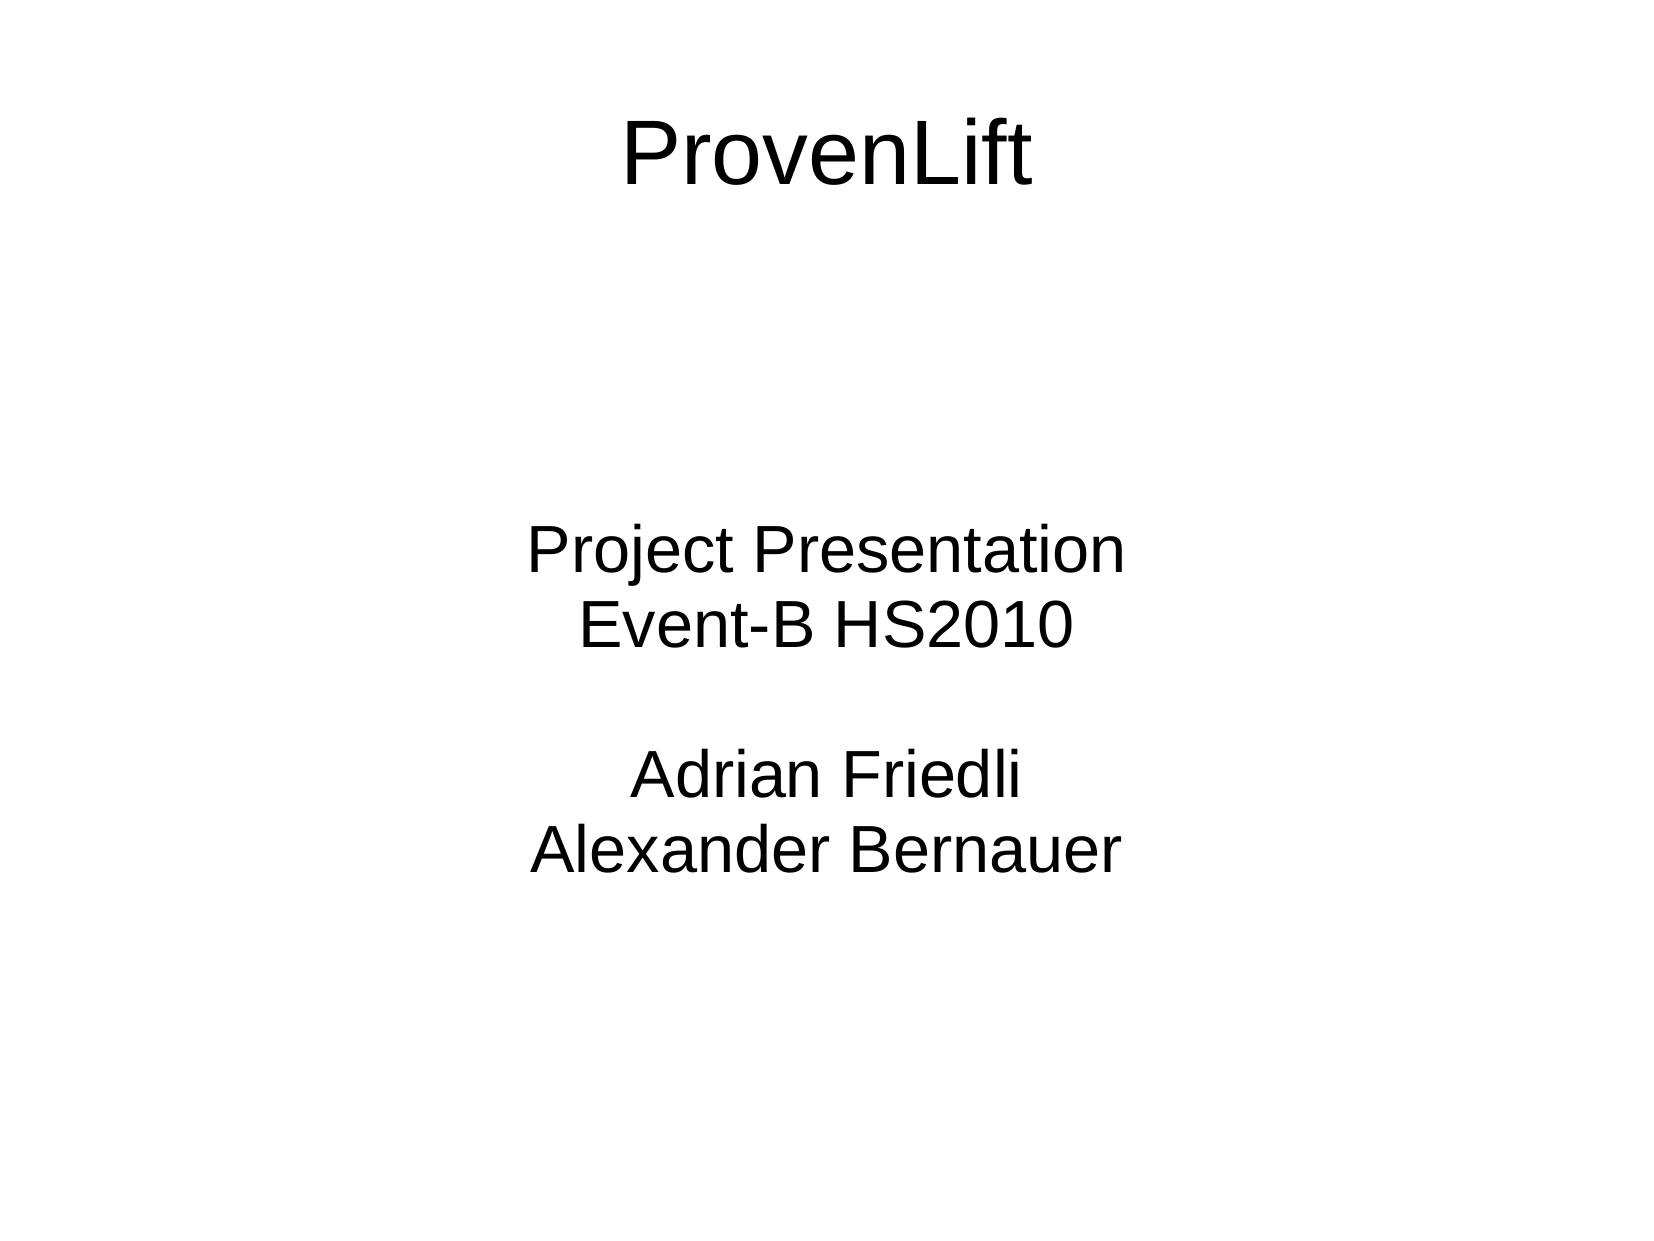

# ProvenLift
Project Presentation
Event-B HS2010
Adrian Friedli
Alexander Bernauer